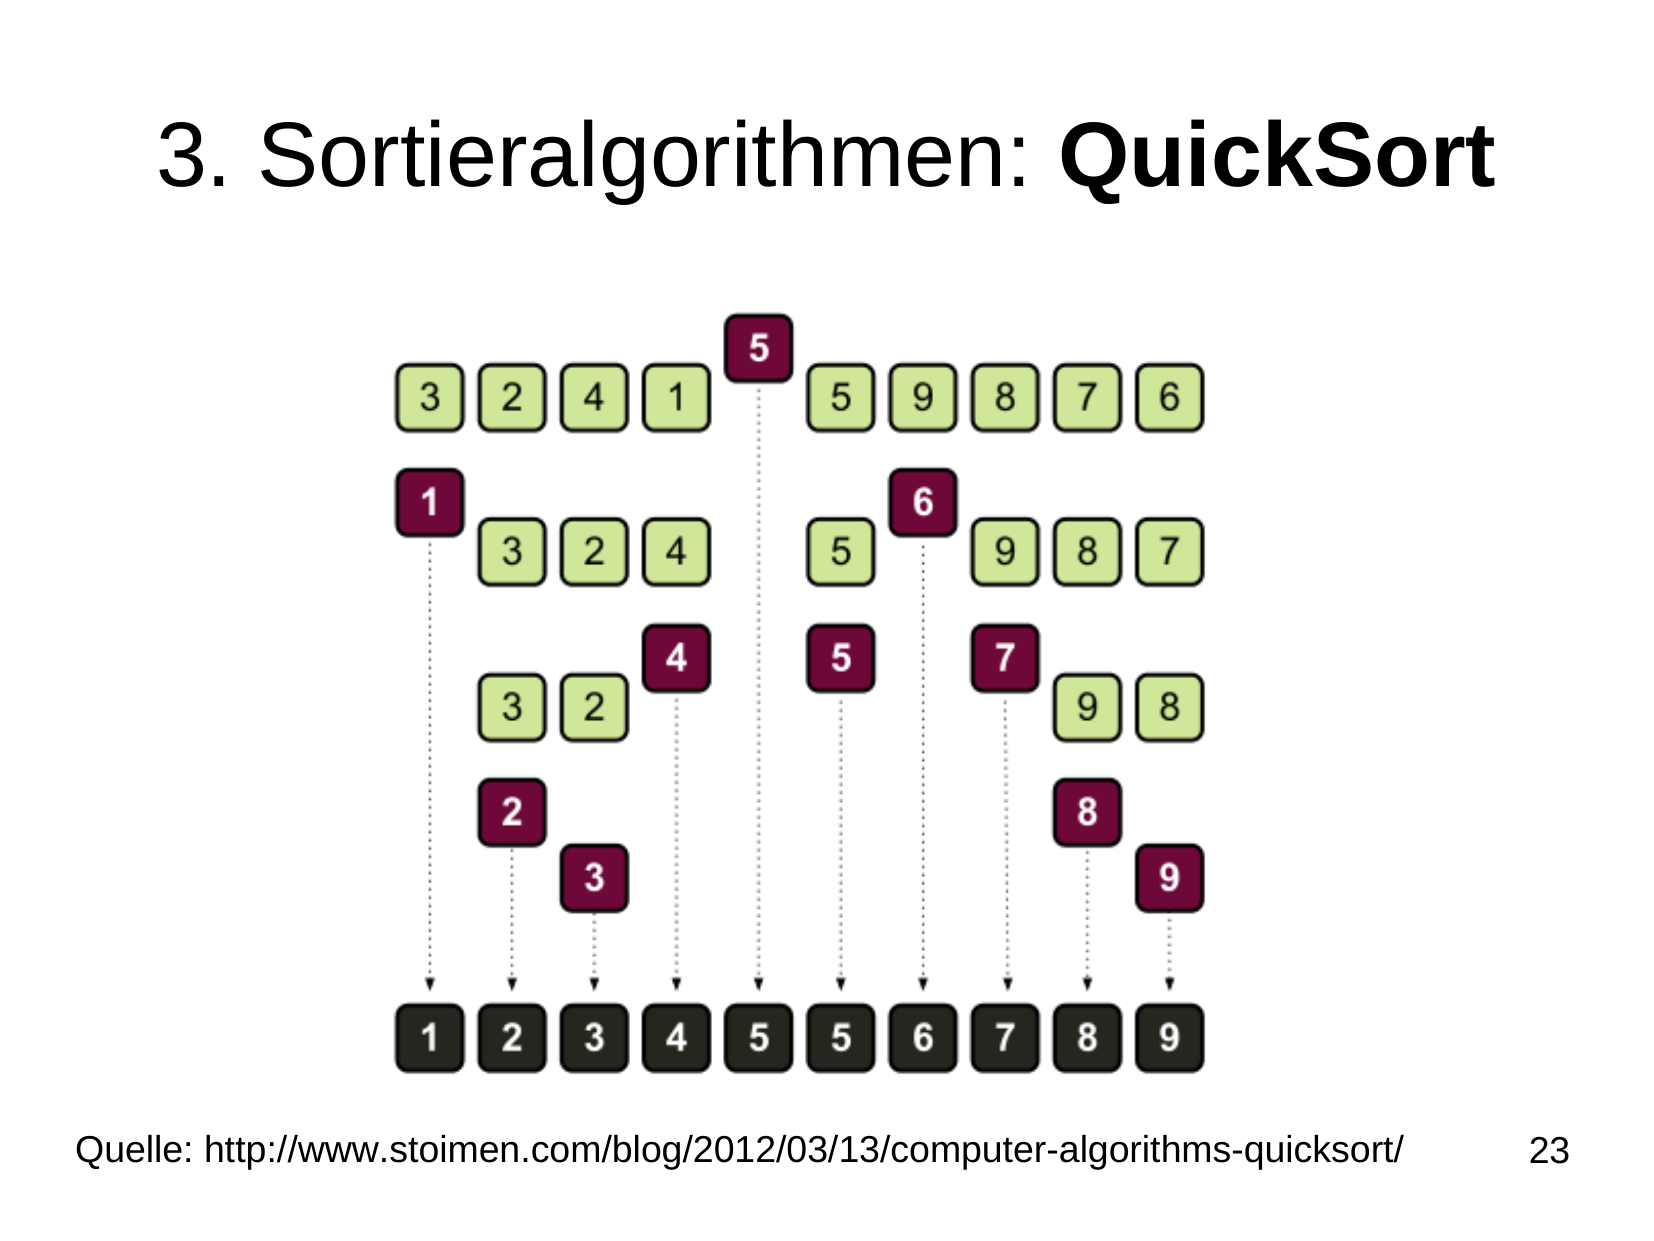

# 3. Sortieralgorithmen: QuickSort
Quelle: http://www.stoimen.com/blog/2012/03/13/computer-algorithms-quicksort/
23